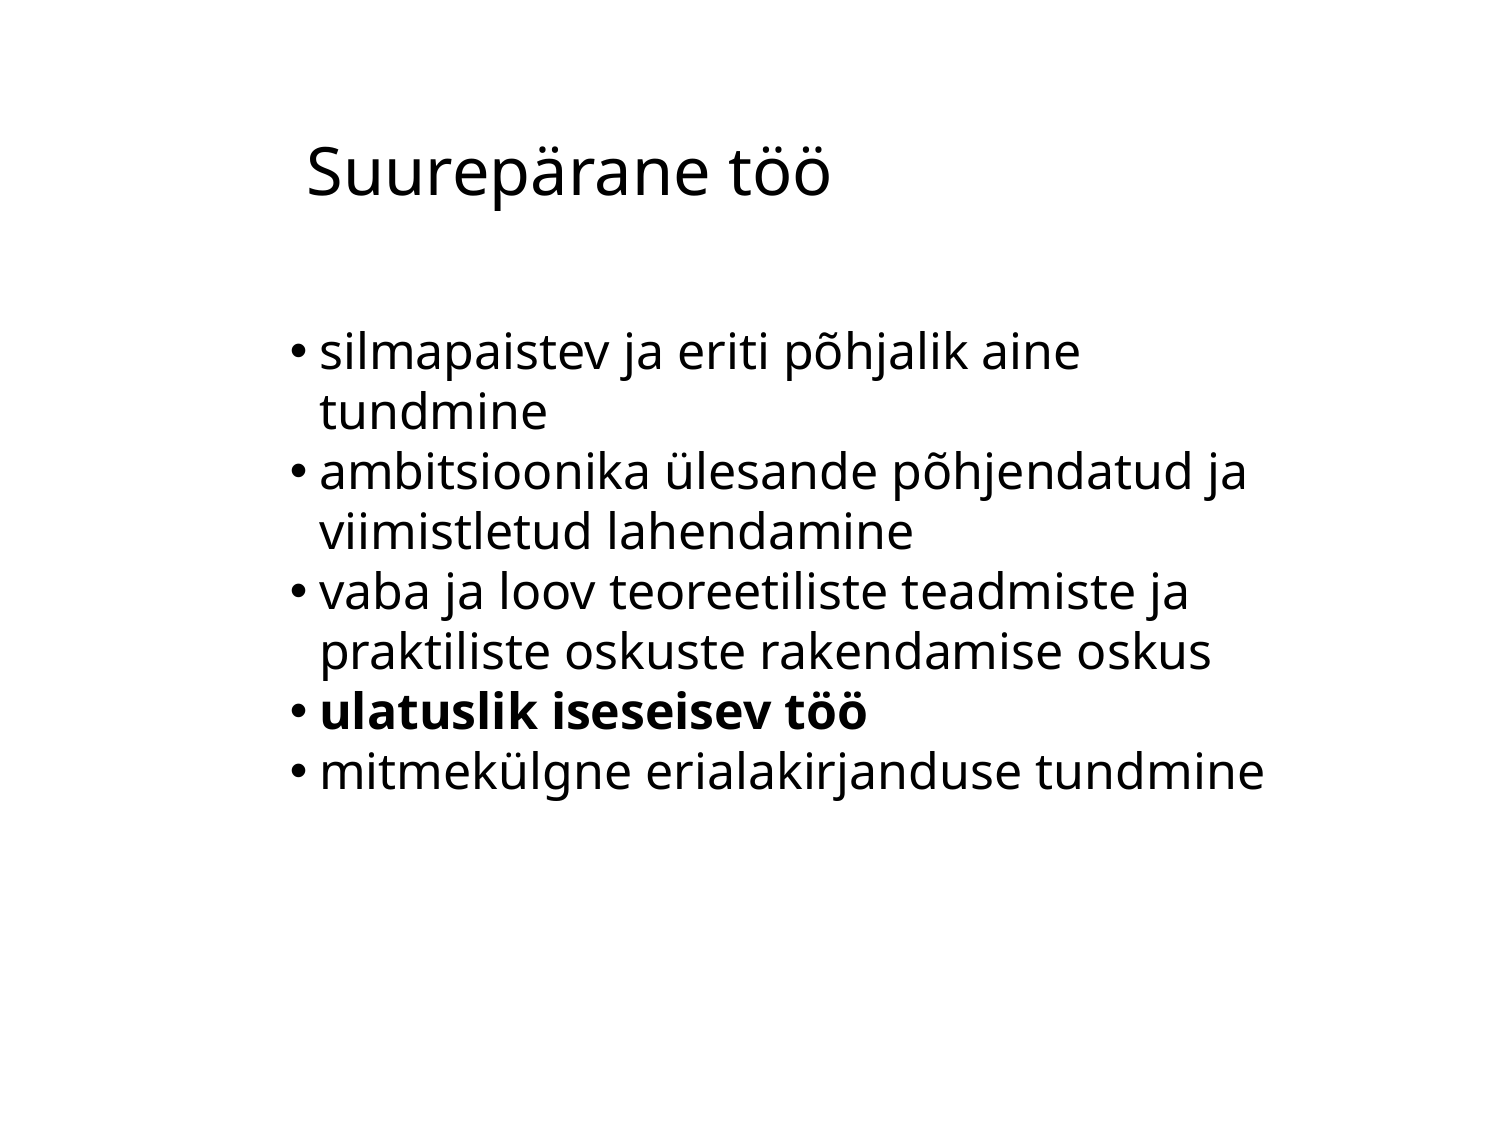

Suurepärane töö
silmapaistev ja eriti põhjalik aine tundmine
ambitsioonika ülesande põhjendatud ja viimistletud lahendamine
vaba ja loov teoreetiliste teadmiste ja praktiliste oskuste rakendamise oskus
ulatuslik iseseisev töö
mitmekülgne erialakirjanduse tundmine